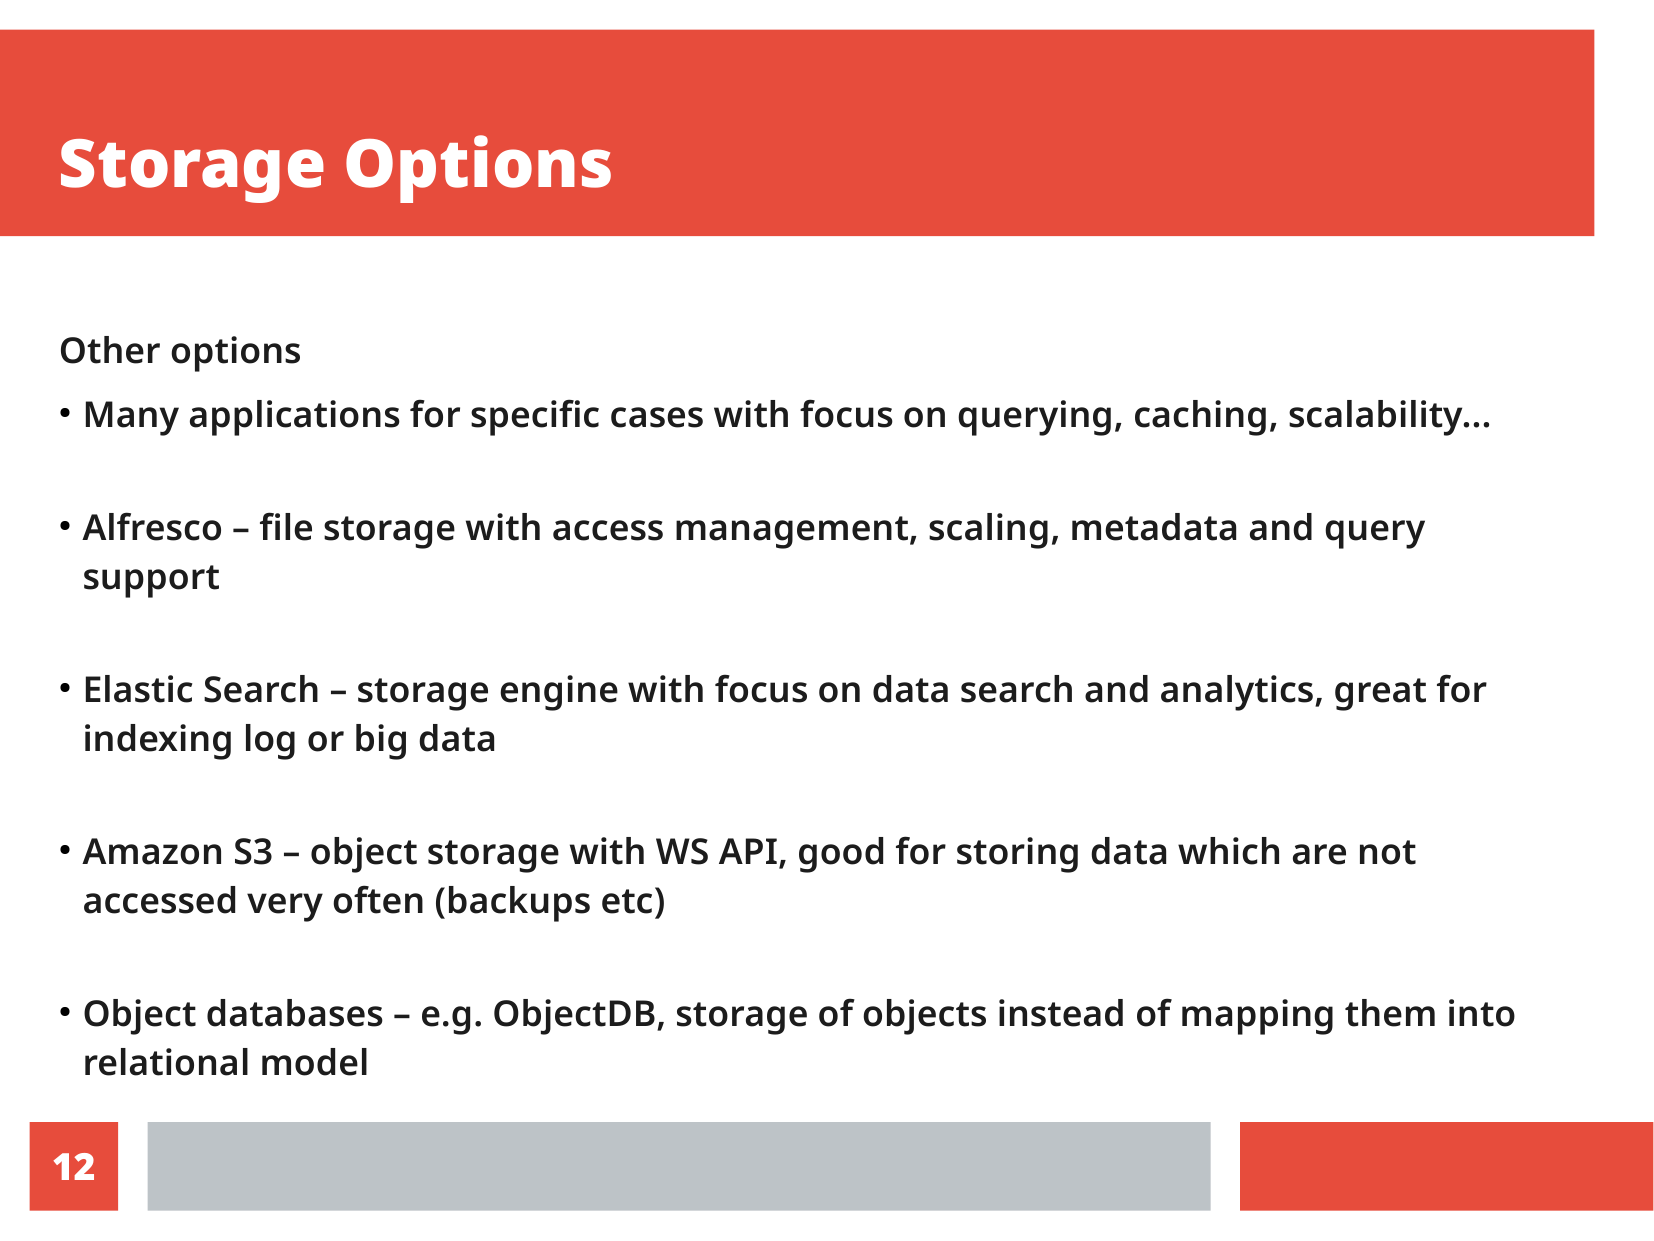

# Storage Options
Other options
Many applications for specific cases with focus on querying, caching, scalability...
Alfresco – file storage with access management, scaling, metadata and query support
Elastic Search – storage engine with focus on data search and analytics, great for indexing log or big data
Amazon S3 – object storage with WS API, good for storing data which are not accessed very often (backups etc)
Object databases – e.g. ObjectDB, storage of objects instead of mapping them into relational model
12